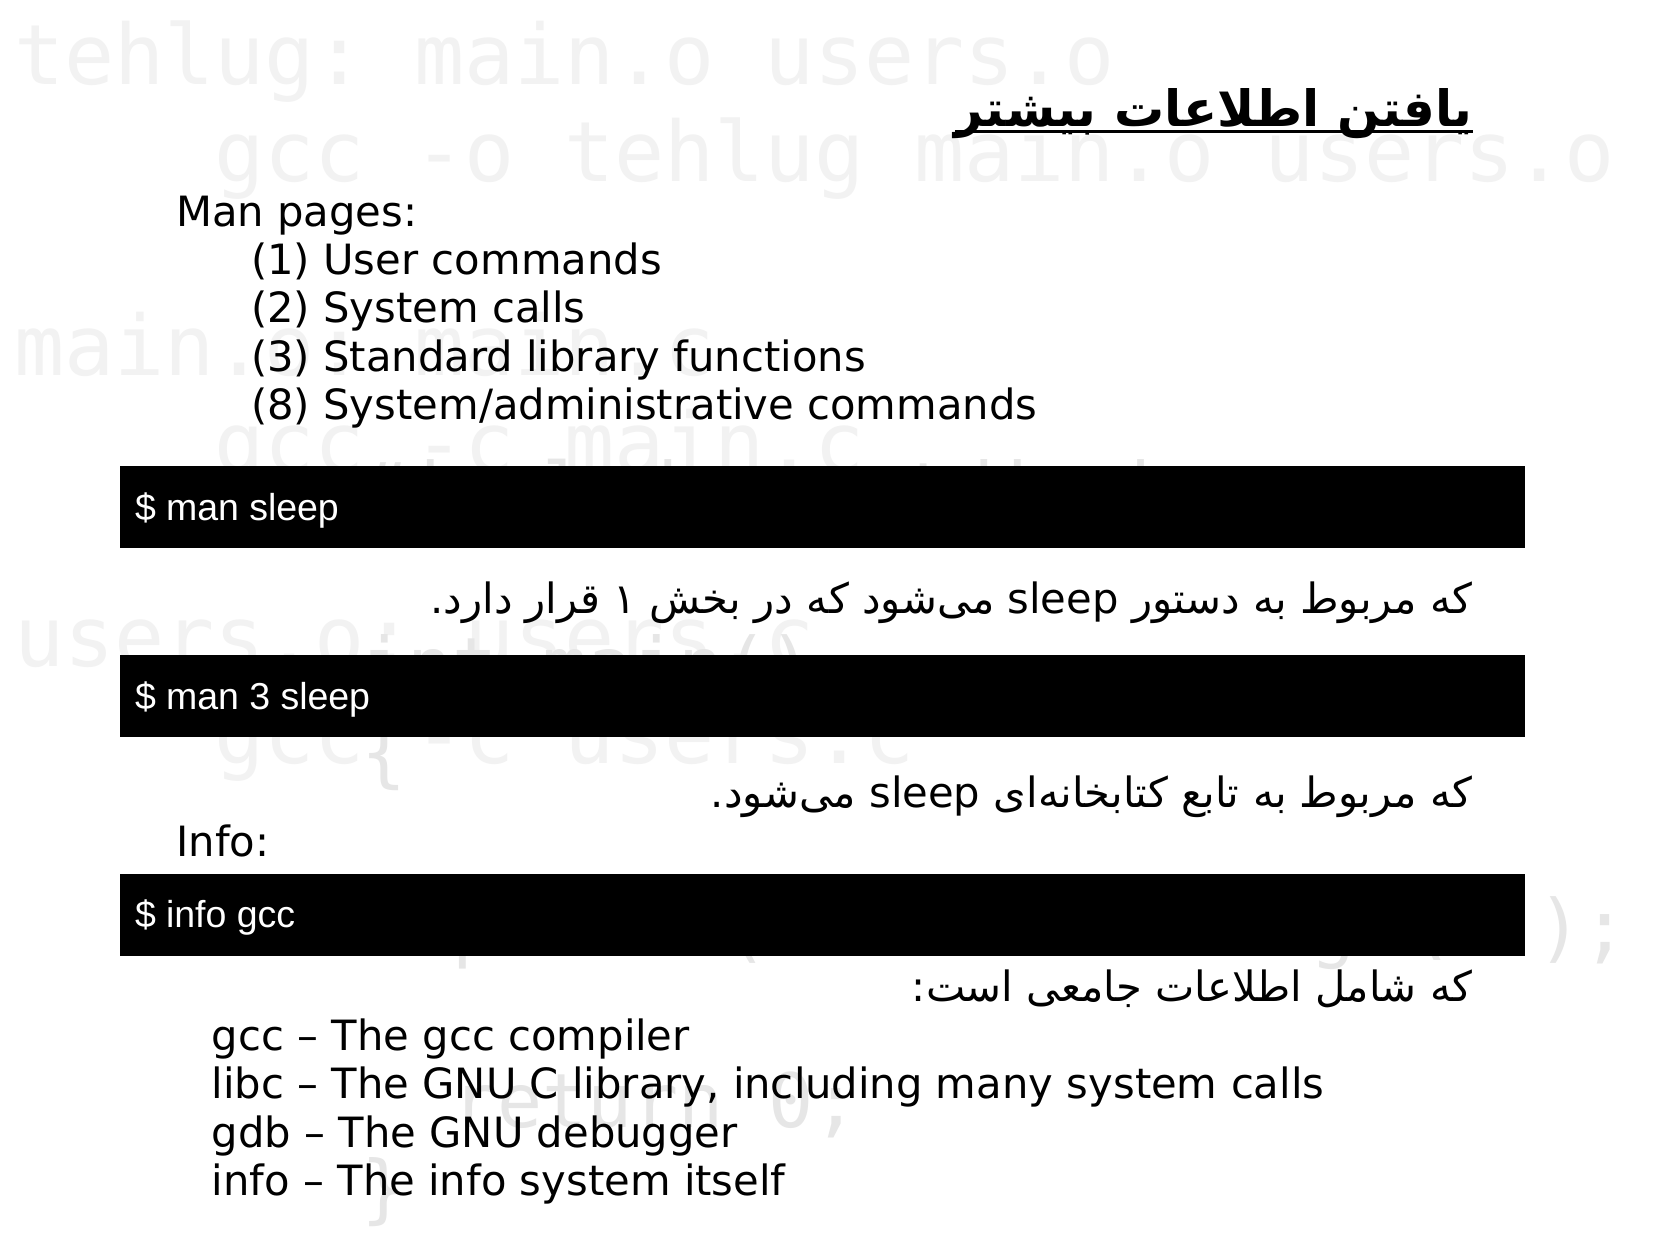

tehlug: main.o users.o
 gcc -o tehlug main.o users.o
main.o: main.c
 gcc -c main.c
users.o: users.c
 gcc -c users.c
یافتن اطلاعات بیشتر
Man pages:
	(1) User commands
	(2) System calls
	(3) Standard library functions
	(8) System/administrative commands
که مربوط به دستور sleep می‌شود که در بخش ۱ قرار دارد.
که مربوط به تابع کتابخانه‌ای sleep می‌شود.
Info:
که شامل اطلاعات جامعی است:
gcc – The gcc compiler
libc – The GNU C library, including many system calls
gdb – The GNU debugger
info – The info system itself
#include <stdio.h>
int main()
{
 printf("Hello Tehlug!\n");
 return 0;
}
$ man sleep
$ man 3 sleep
$ info gcc